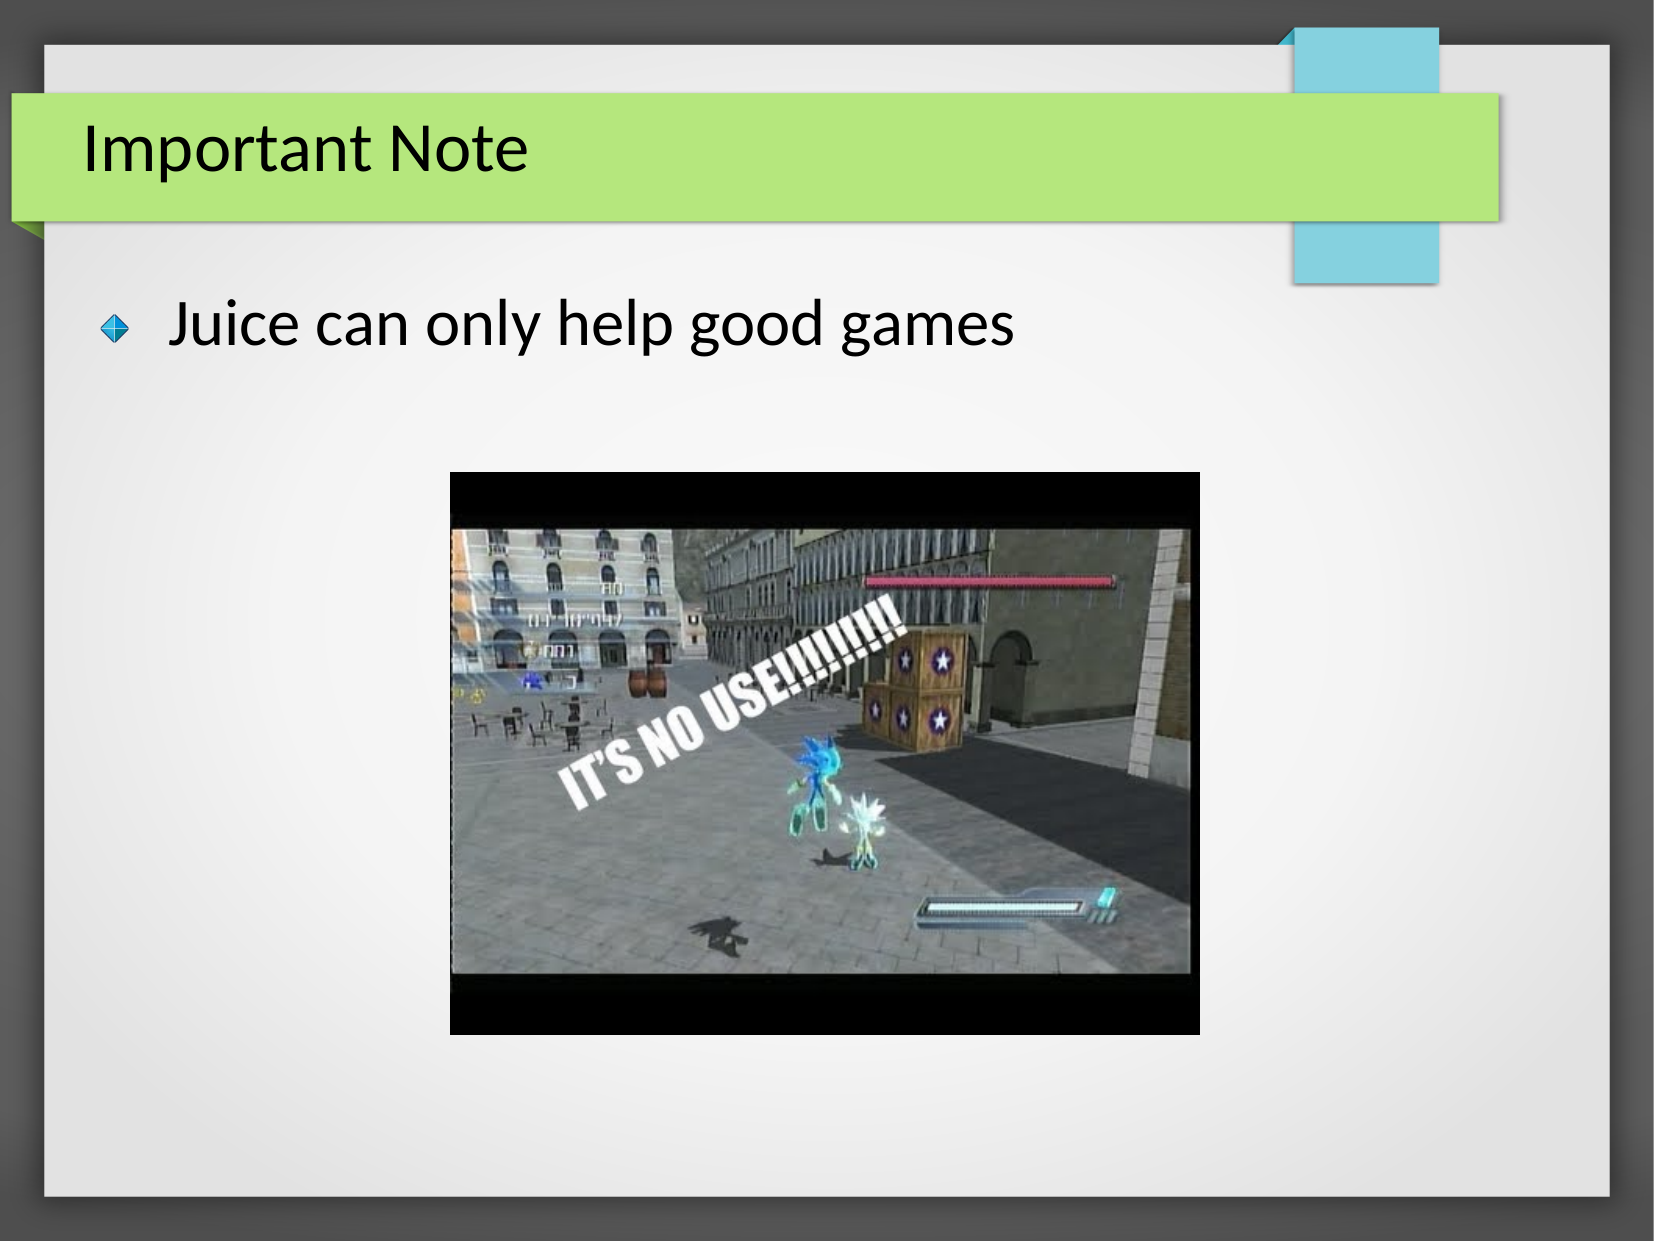

# Important Note
Juice can only help good games